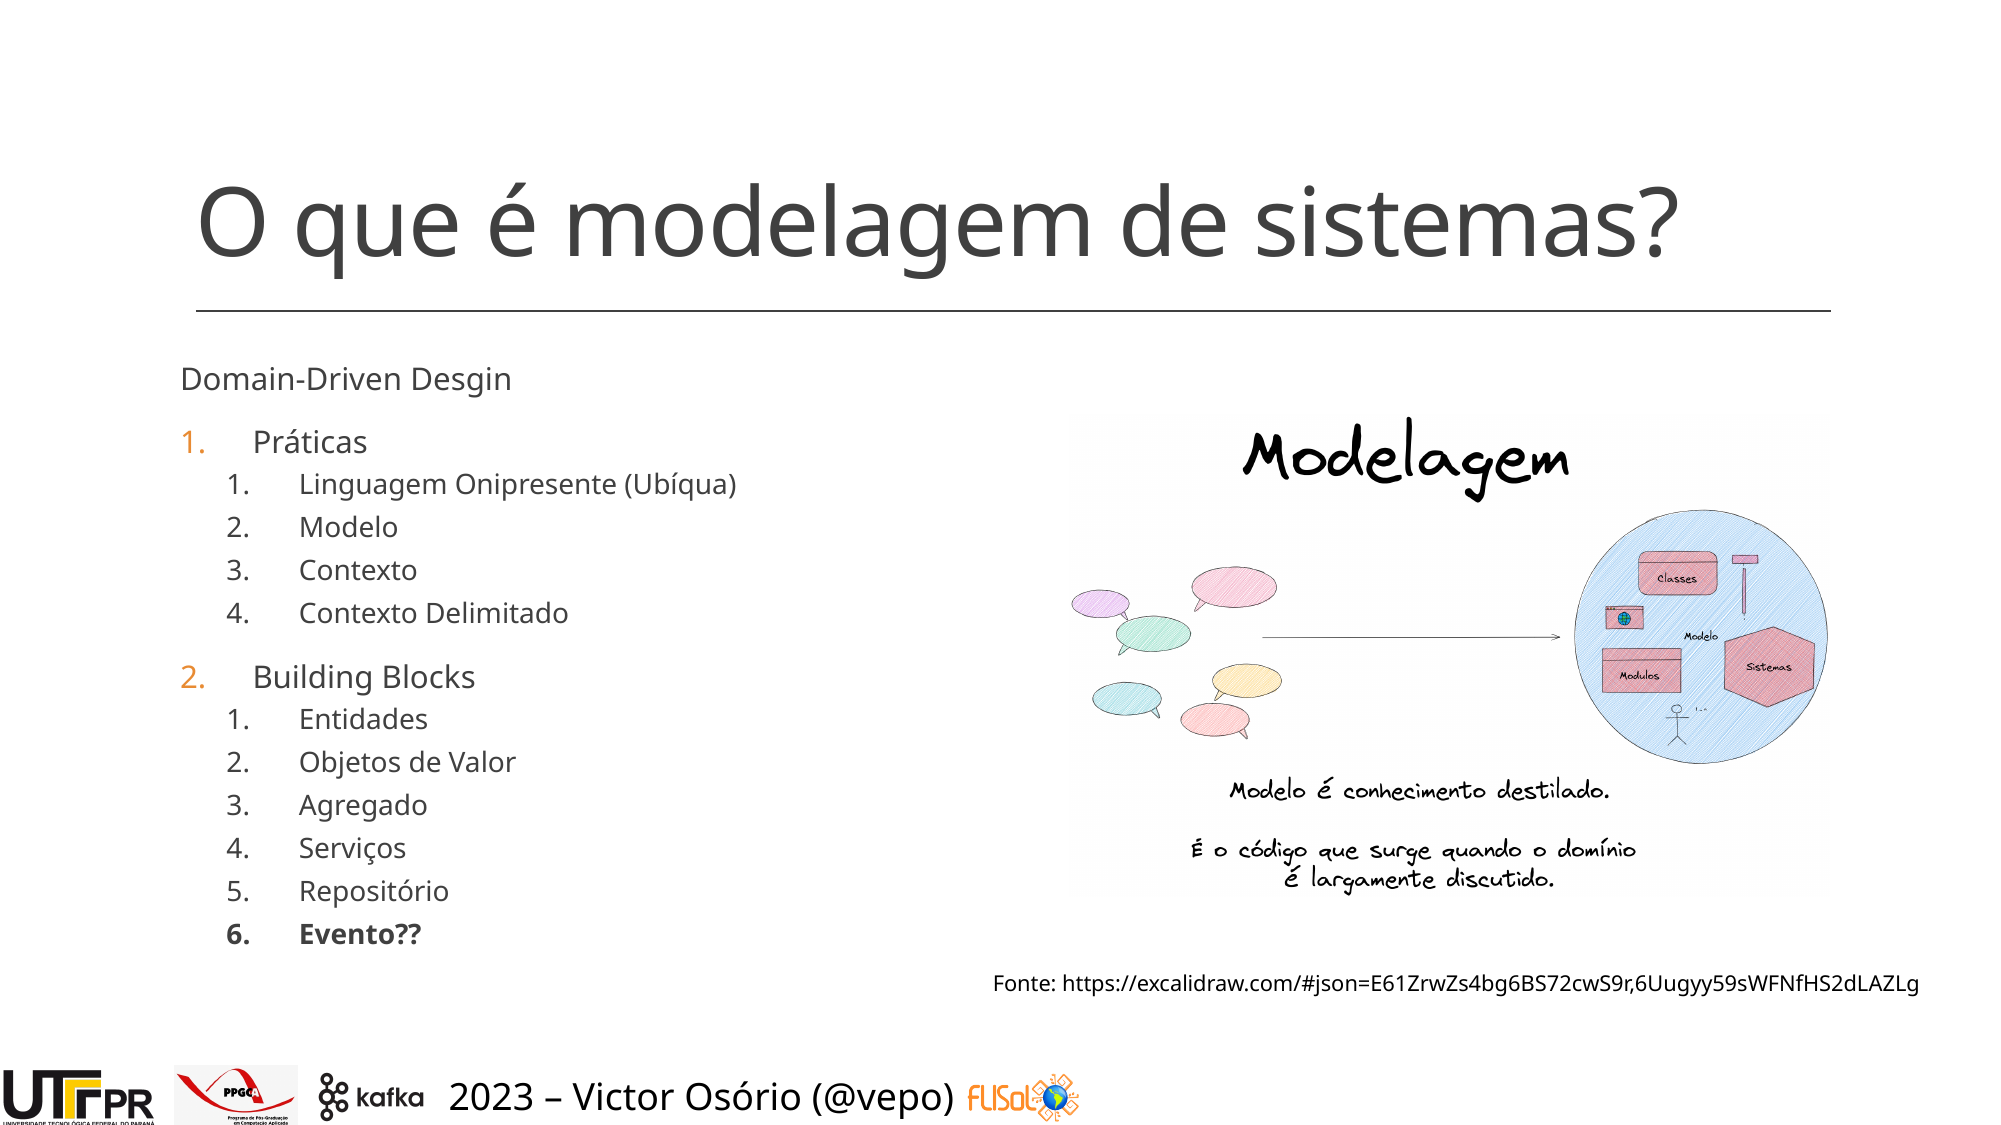

# O que é modelagem de sistemas?
Domain-Driven Desgin
Práticas
Linguagem Onipresente (Ubíqua)
Modelo
Contexto
Contexto Delimitado
Building Blocks
Entidades
Objetos de Valor
Agregado
Serviços
Repositório
Evento??
Fonte: https://excalidraw.com/#json=E61ZrwZs4bg6BS72cwS9r,6Uugyy59sWFNfHS2dLAZLg